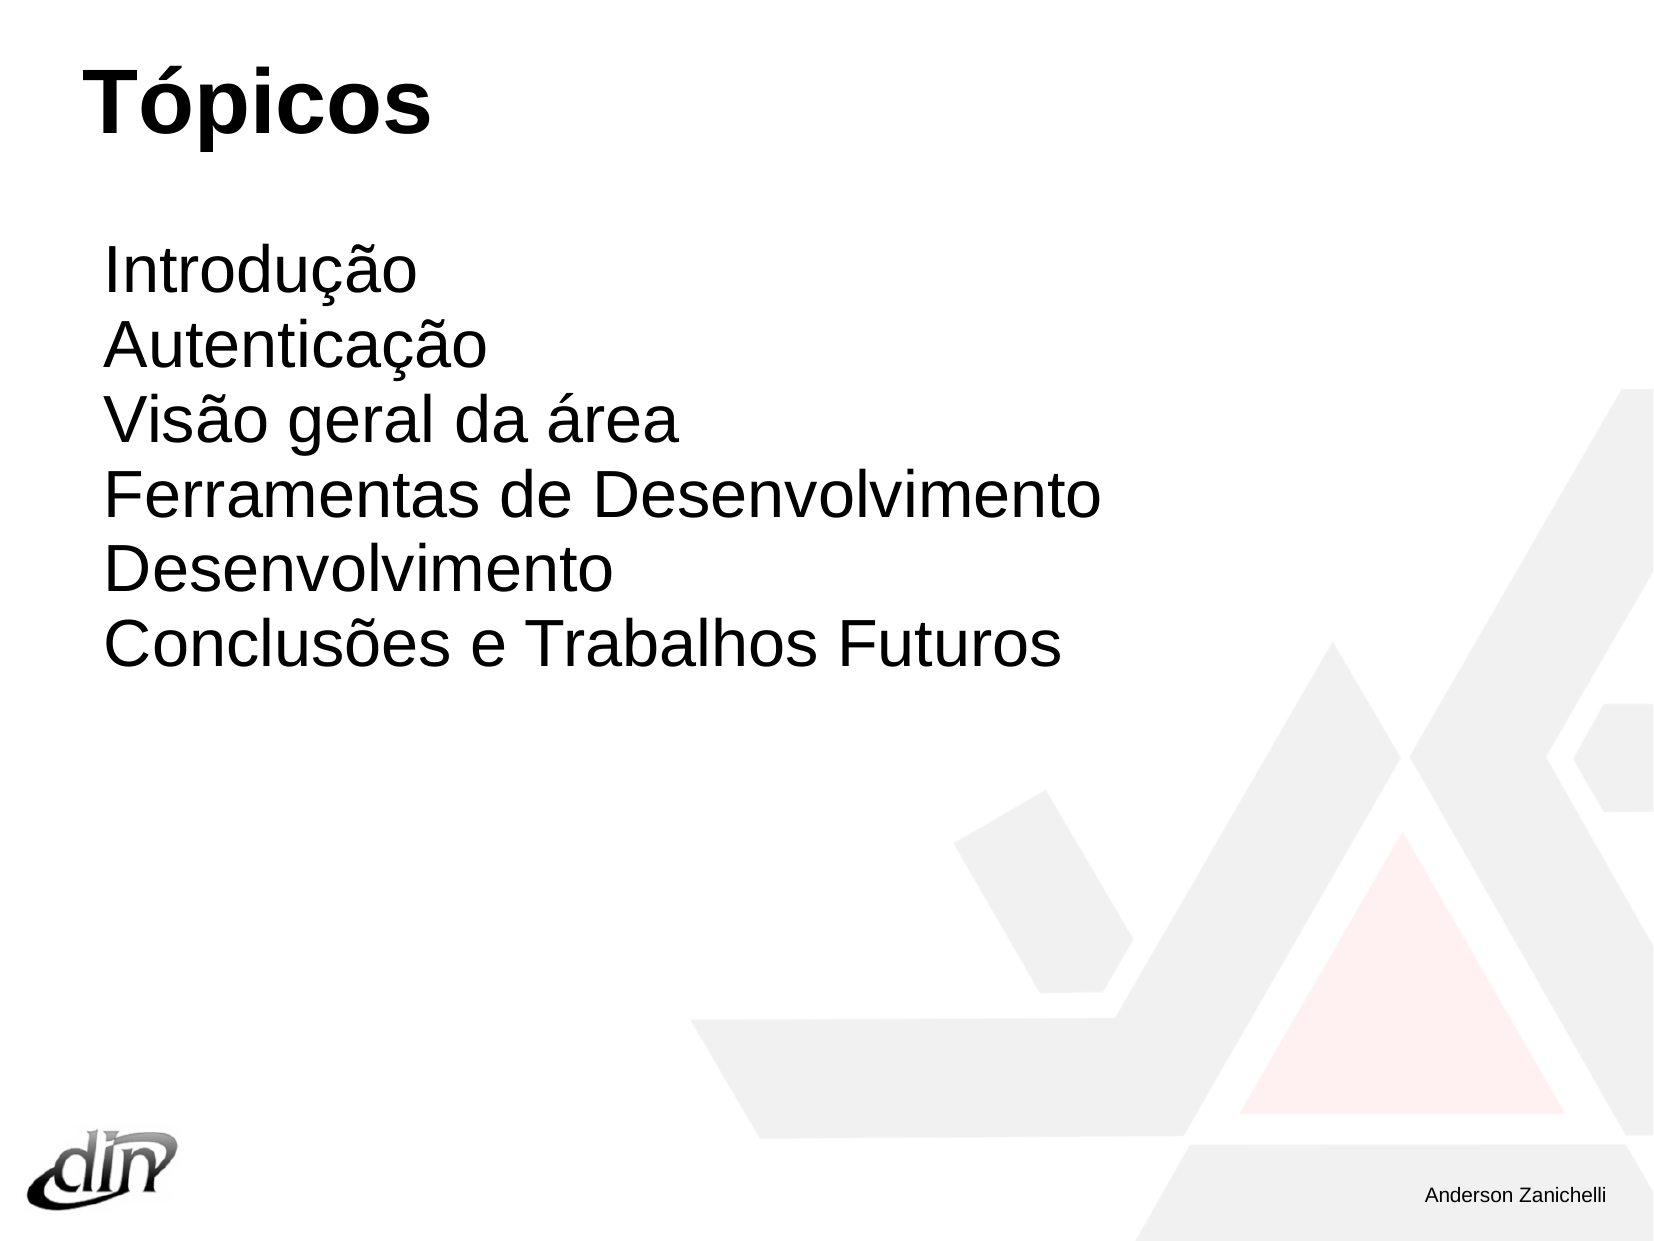

# Tópicos
Introdução
Autenticação
Visão geral da área
Ferramentas de Desenvolvimento
Desenvolvimento
Conclusões e Trabalhos Futuros
Anderson Zanichelli